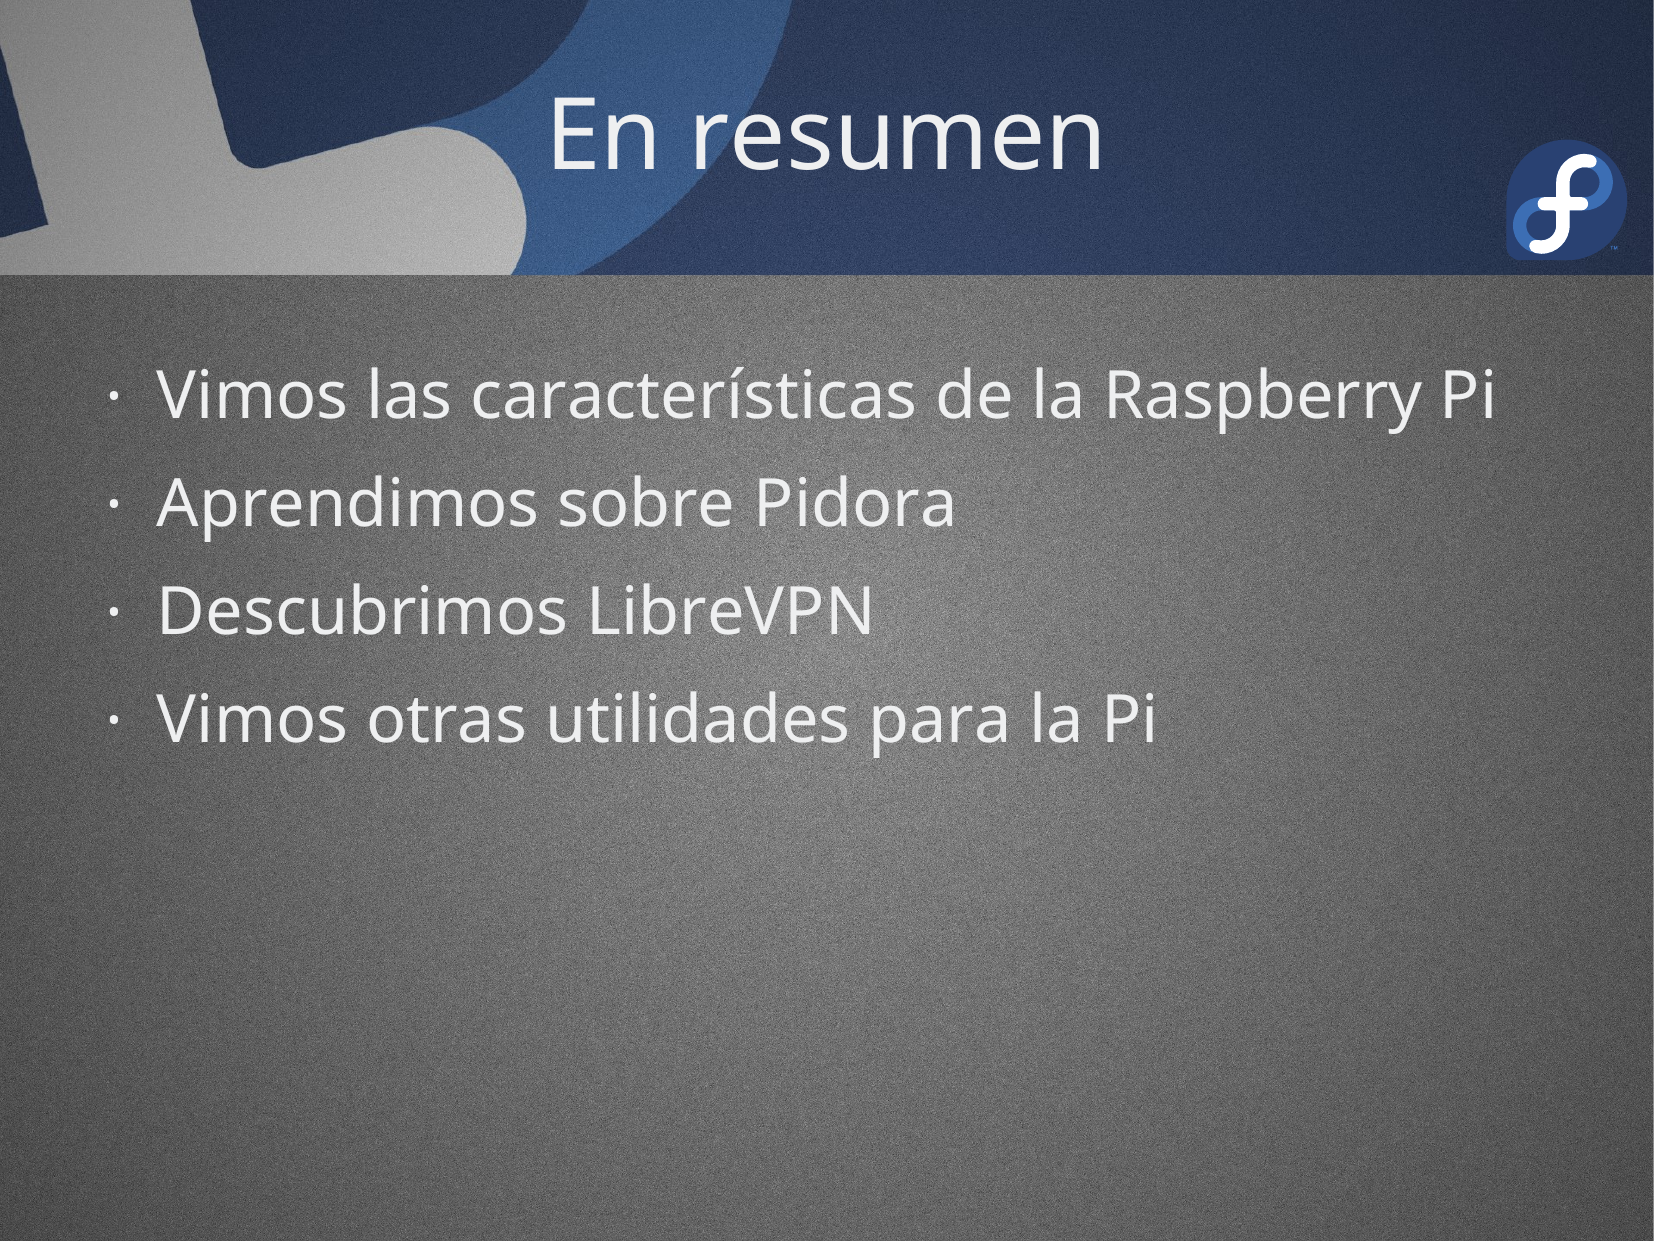

En resumen
Vimos las características de la Raspberry Pi
Aprendimos sobre Pidora
Descubrimos LibreVPN
Vimos otras utilidades para la Pi